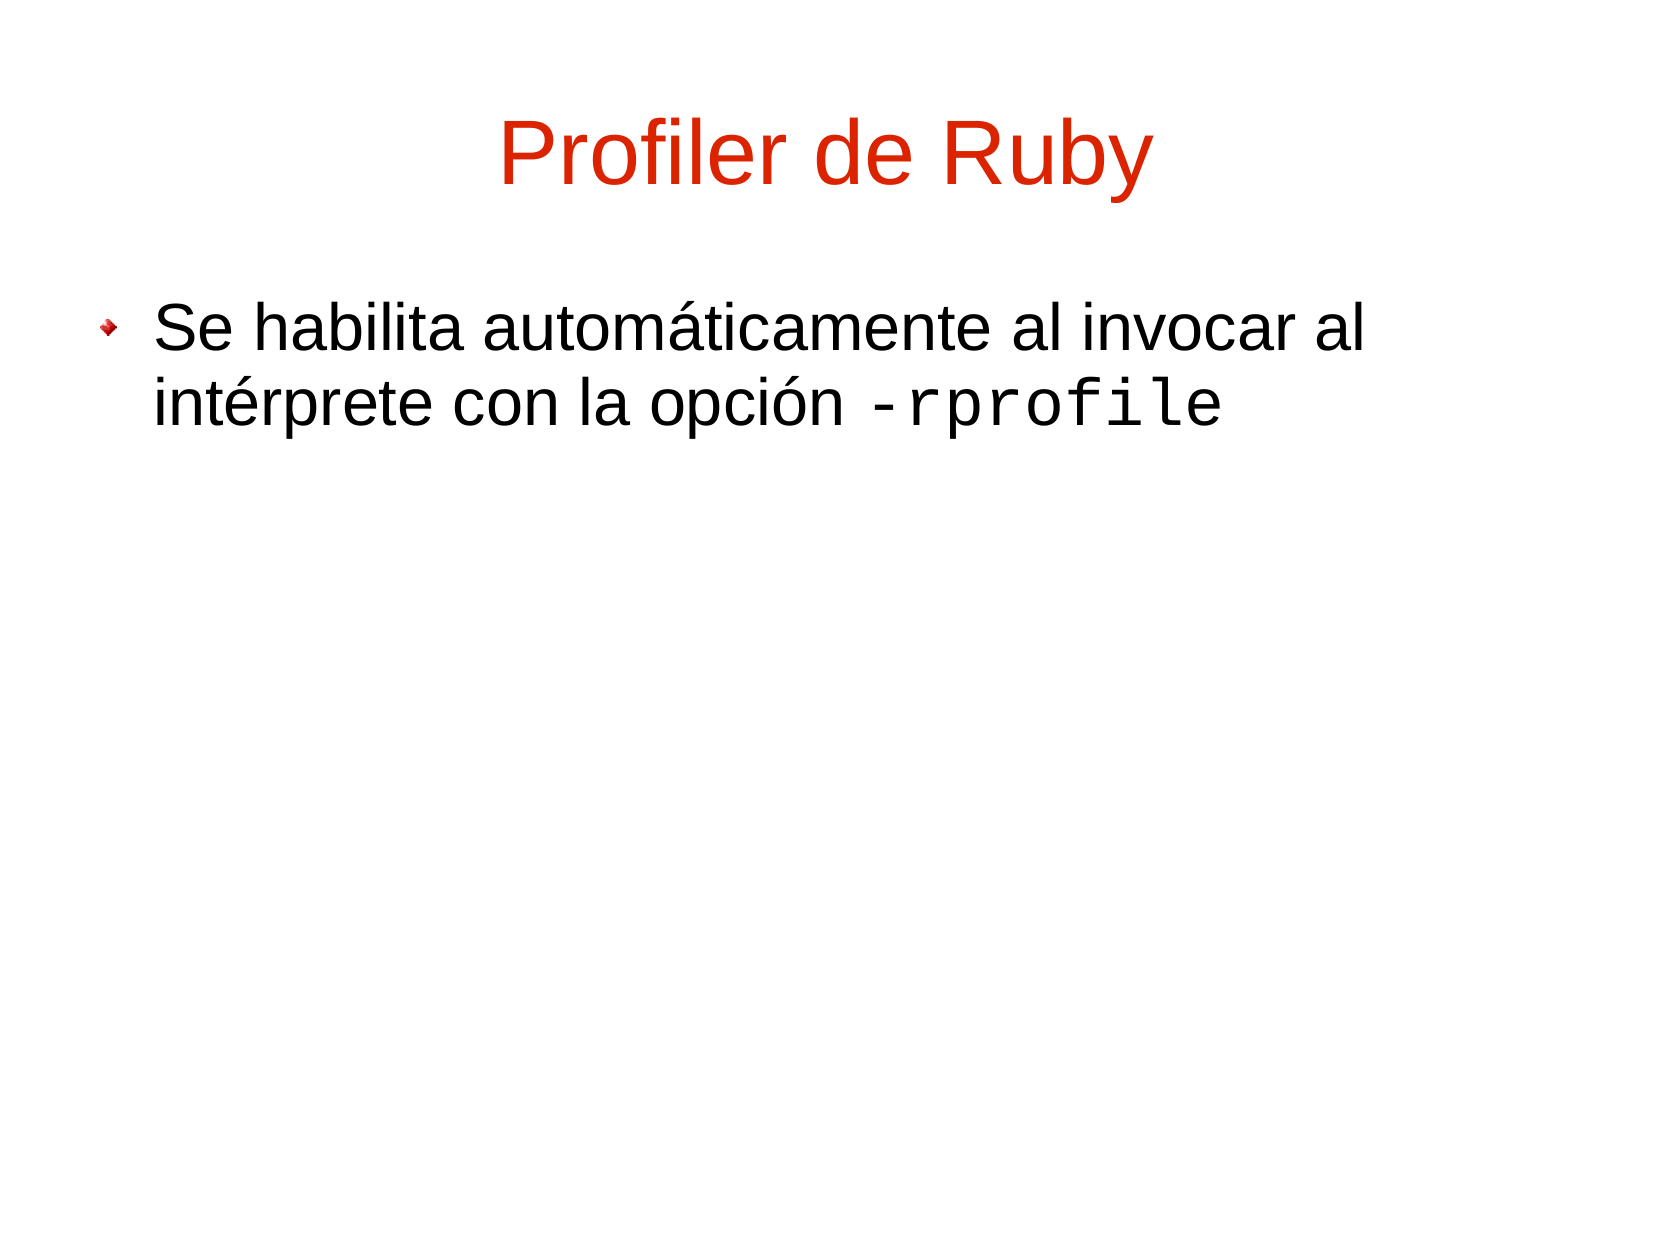

# Profiler de Ruby
Se habilita automáticamente al invocar al intérprete con la opción -rprofile